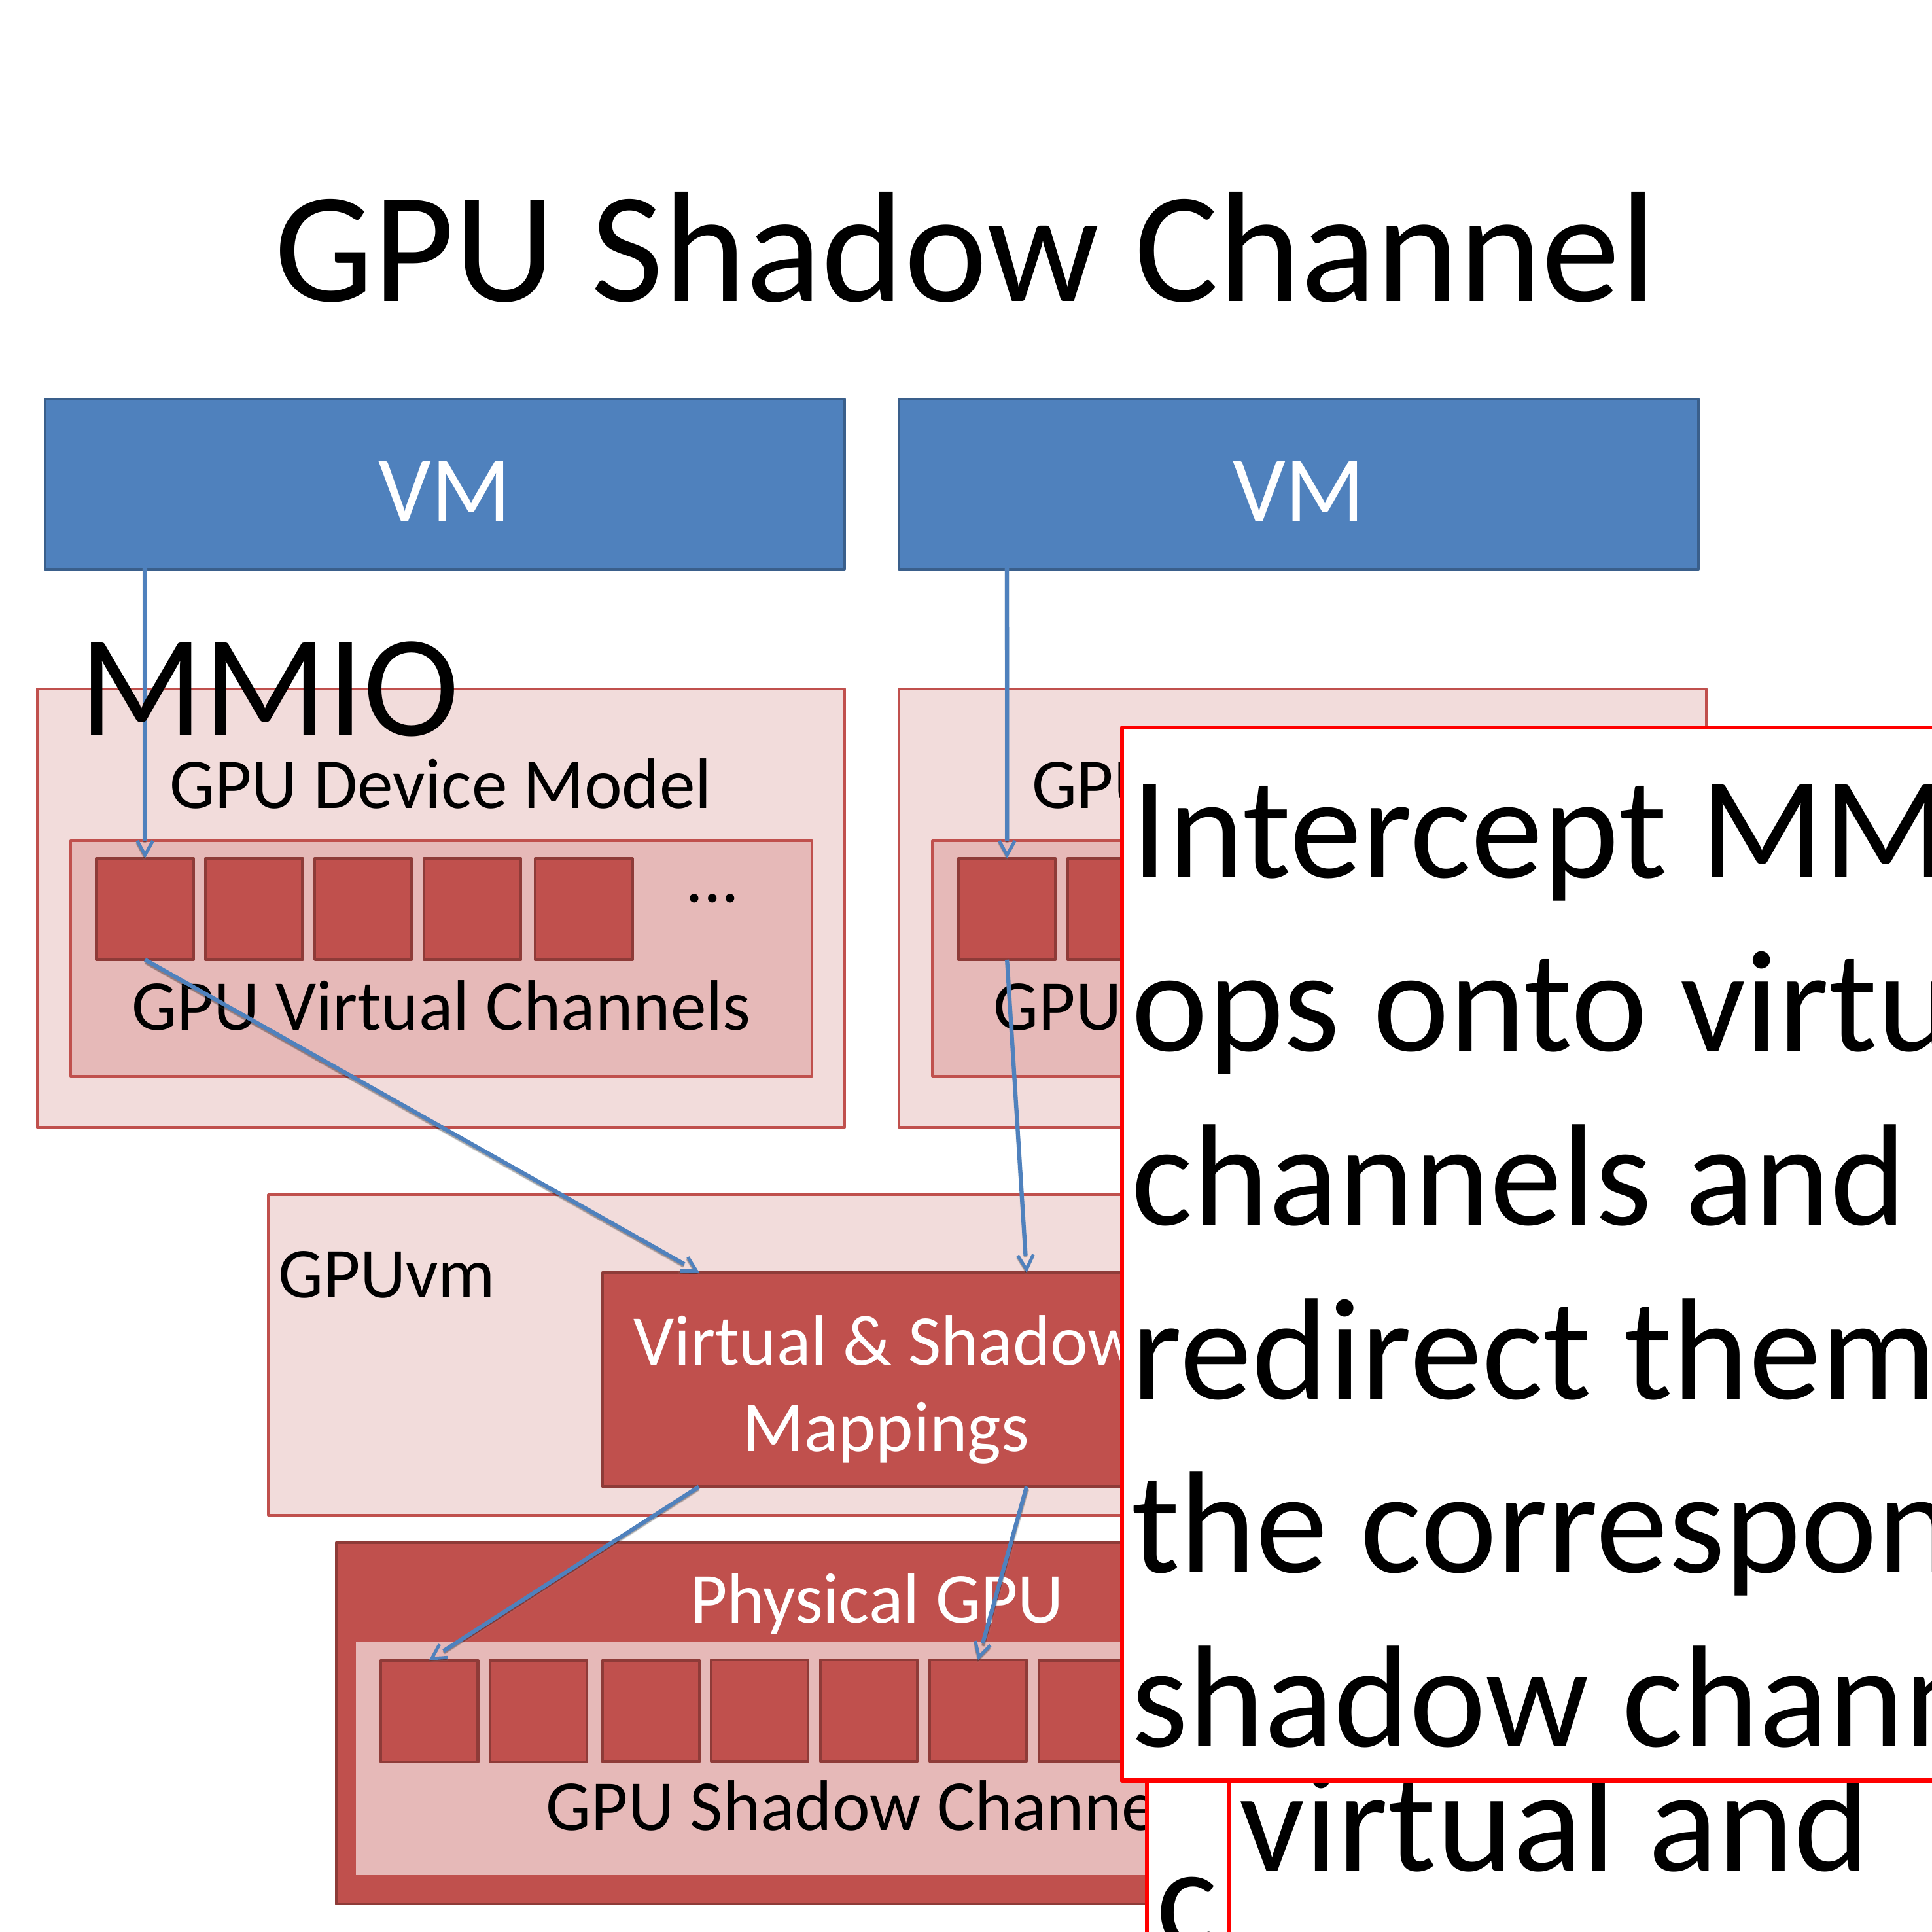

# GPU Shadow Channel
VM
VM
MMIO
GPU Device Model
GPU Device Model
Intercept MMIO ops onto virtual channels and redirect them to the corresponding shadow channels
GPU Virtual Channels
…
GPU Virtual Channels
…
GPUvm
Maintain mappings between virtual and shadow GPU channels
Virtual & Shadow Mappings
Provide GPU shadow & virtual channels
Assign virtual channels to each VM
Physical GPU
GPU Shadow Channels
…